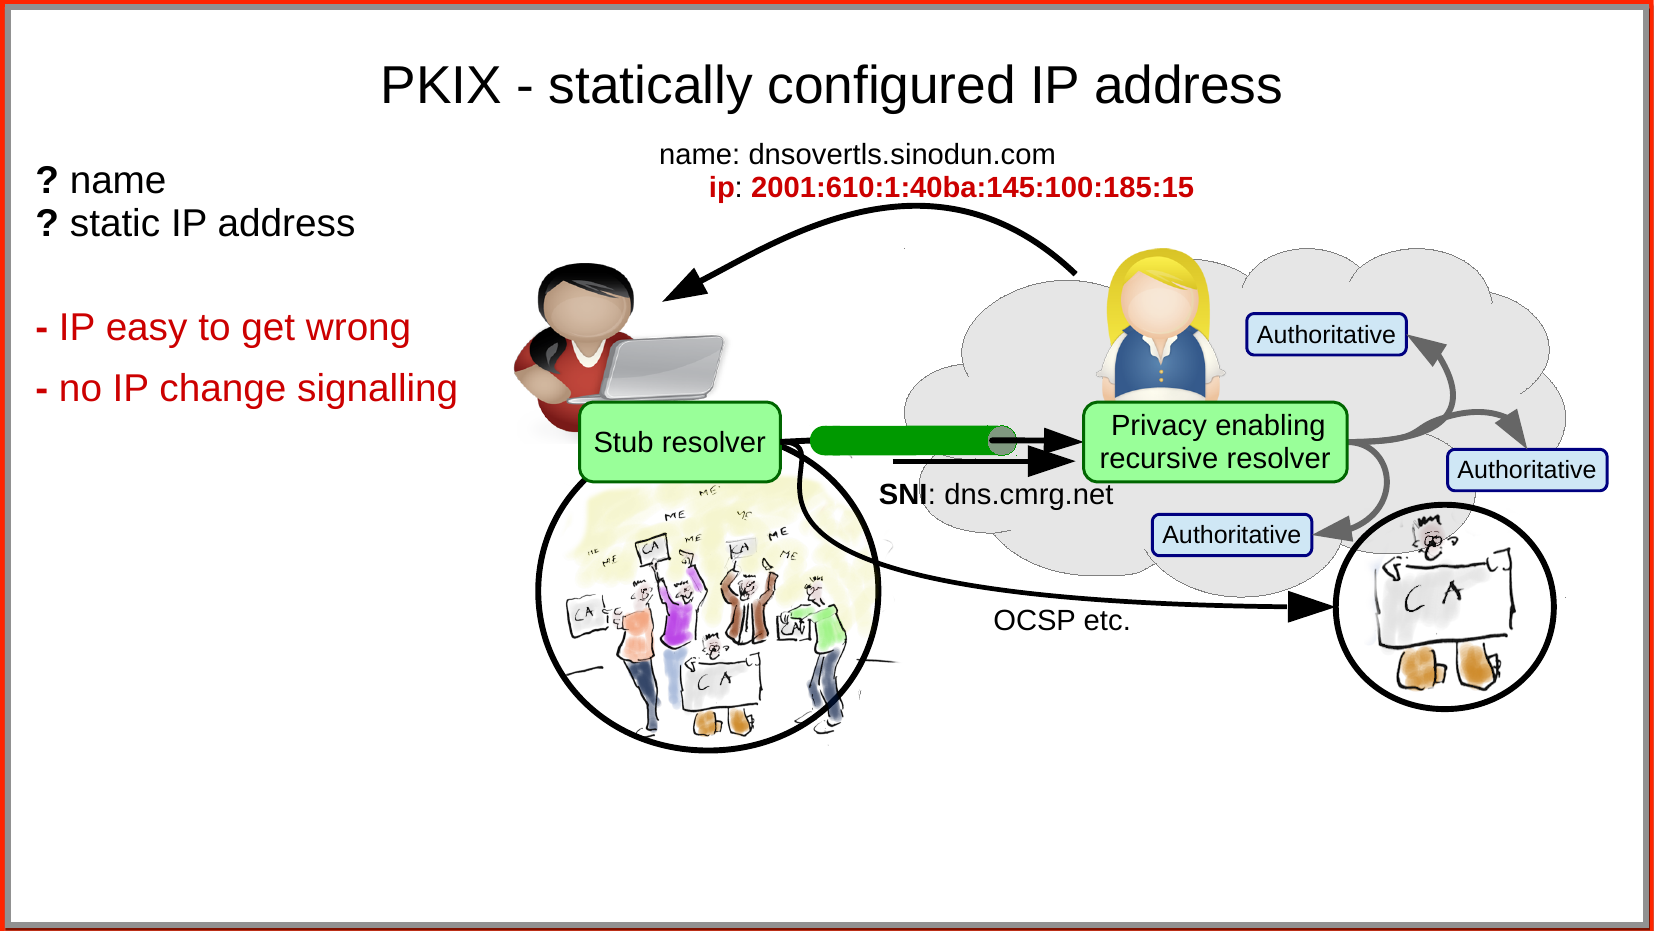

# PKIX - statically configured IP address
name: dnsovertls.sinodun.com
? name
? static IP address
- IP easy to get wrong
- no IP change signalling
 ip
:
 2001:610:1:40ba:145:100:185:15
Authoritative
Privacy enabling
Stub resolver
recursive resolver
Authoritative
SNI
: dns.cmrg.net
Authoritative
OCSP etc.